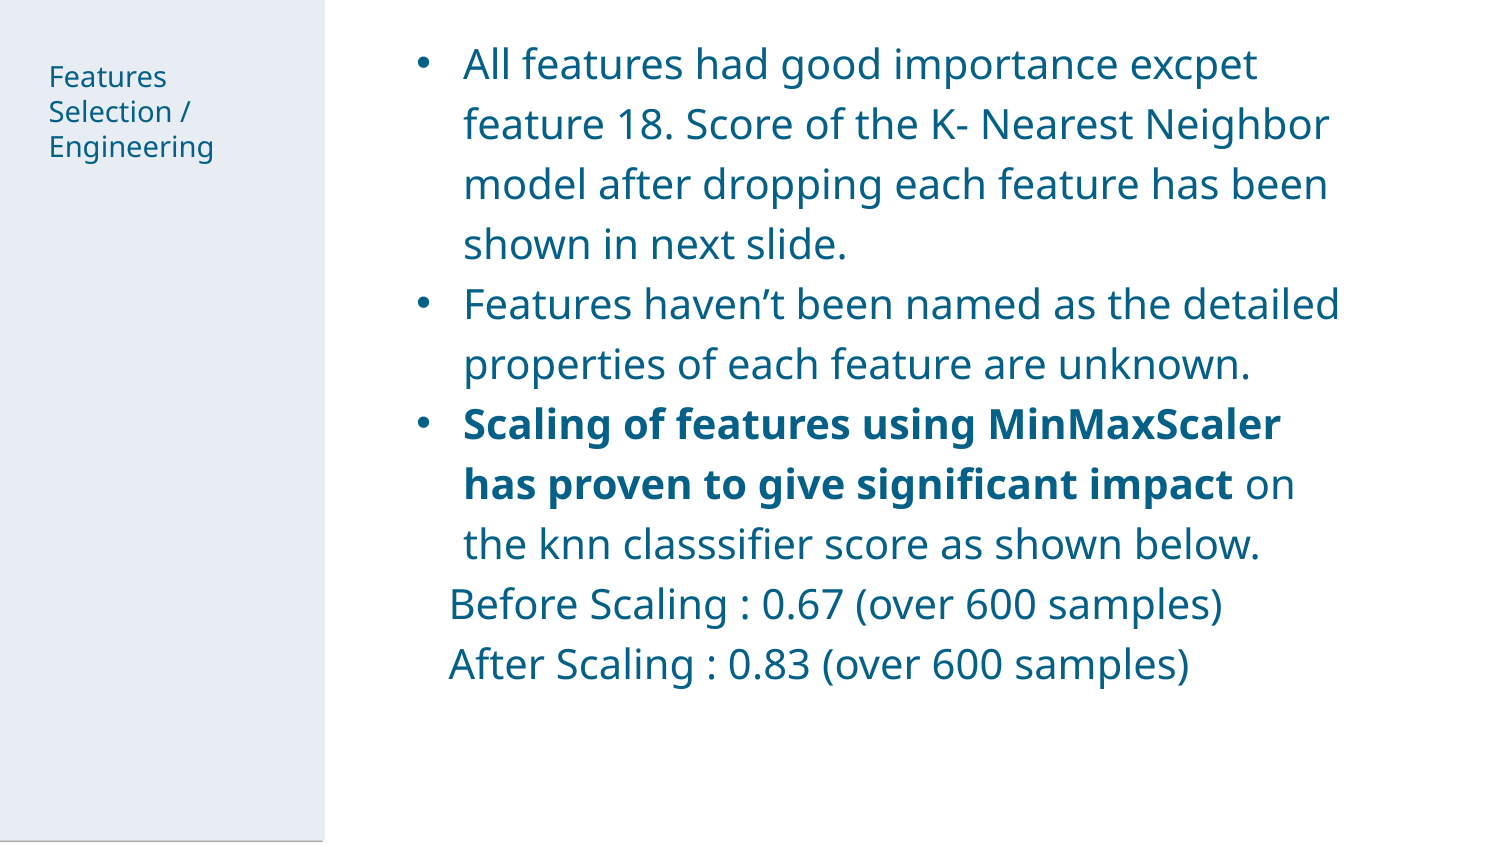

All features had good importance excpet feature 18. Score of the K- Nearest Neighbor model after dropping each feature has been shown in next slide.
Features haven’t been named as the detailed properties of each feature are unknown.
Scaling of features using MinMaxScaler has proven to give significant impact on the knn classsifier score as shown below.
 Before Scaling : 0.67 (over 600 samples)
 After Scaling : 0.83 (over 600 samples)
Features Selection / Engineering